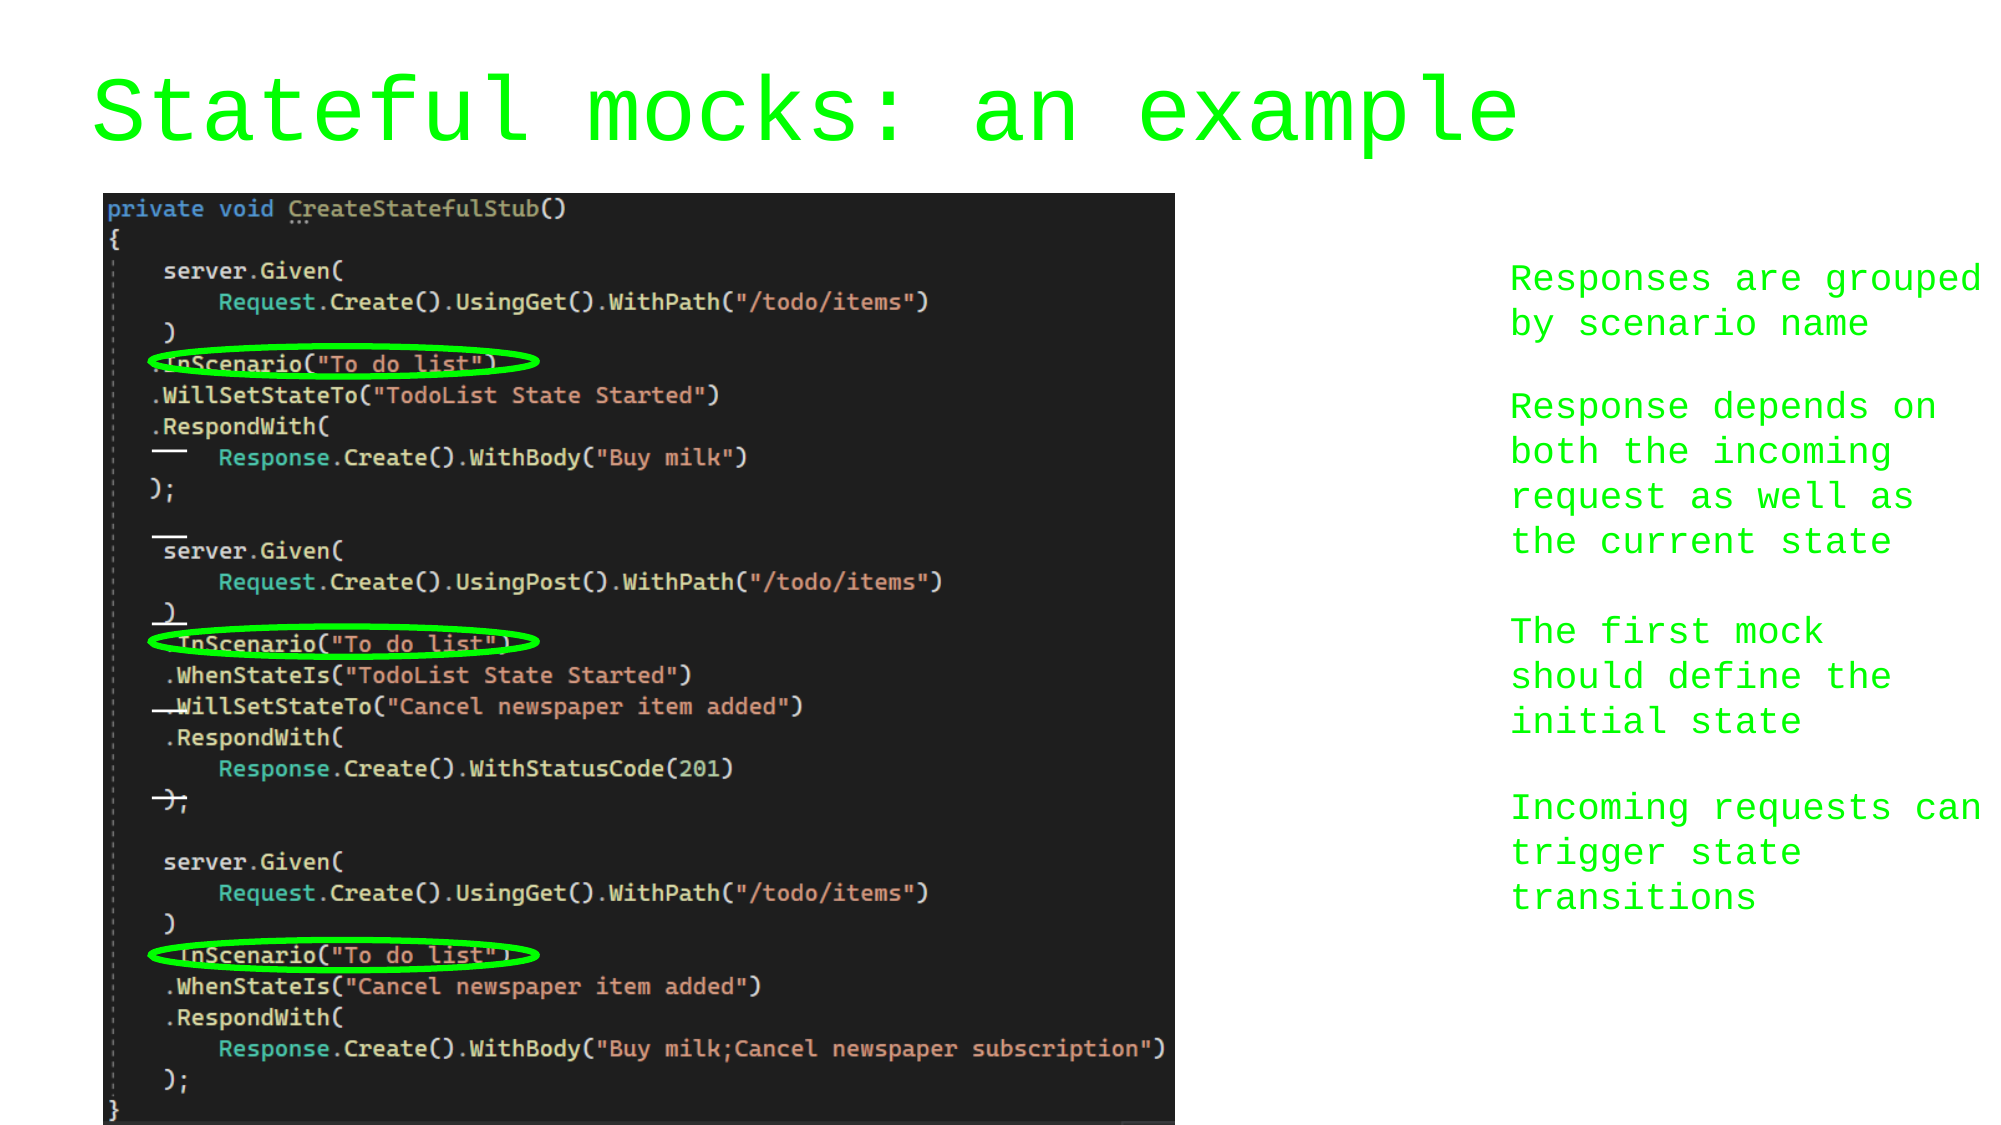

# Stateful mocks: an example
Responses are grouped by scenario name
Response depends on both the incoming request as well as the current state
The first mock should define the initial state
Incoming requests can trigger state transitions